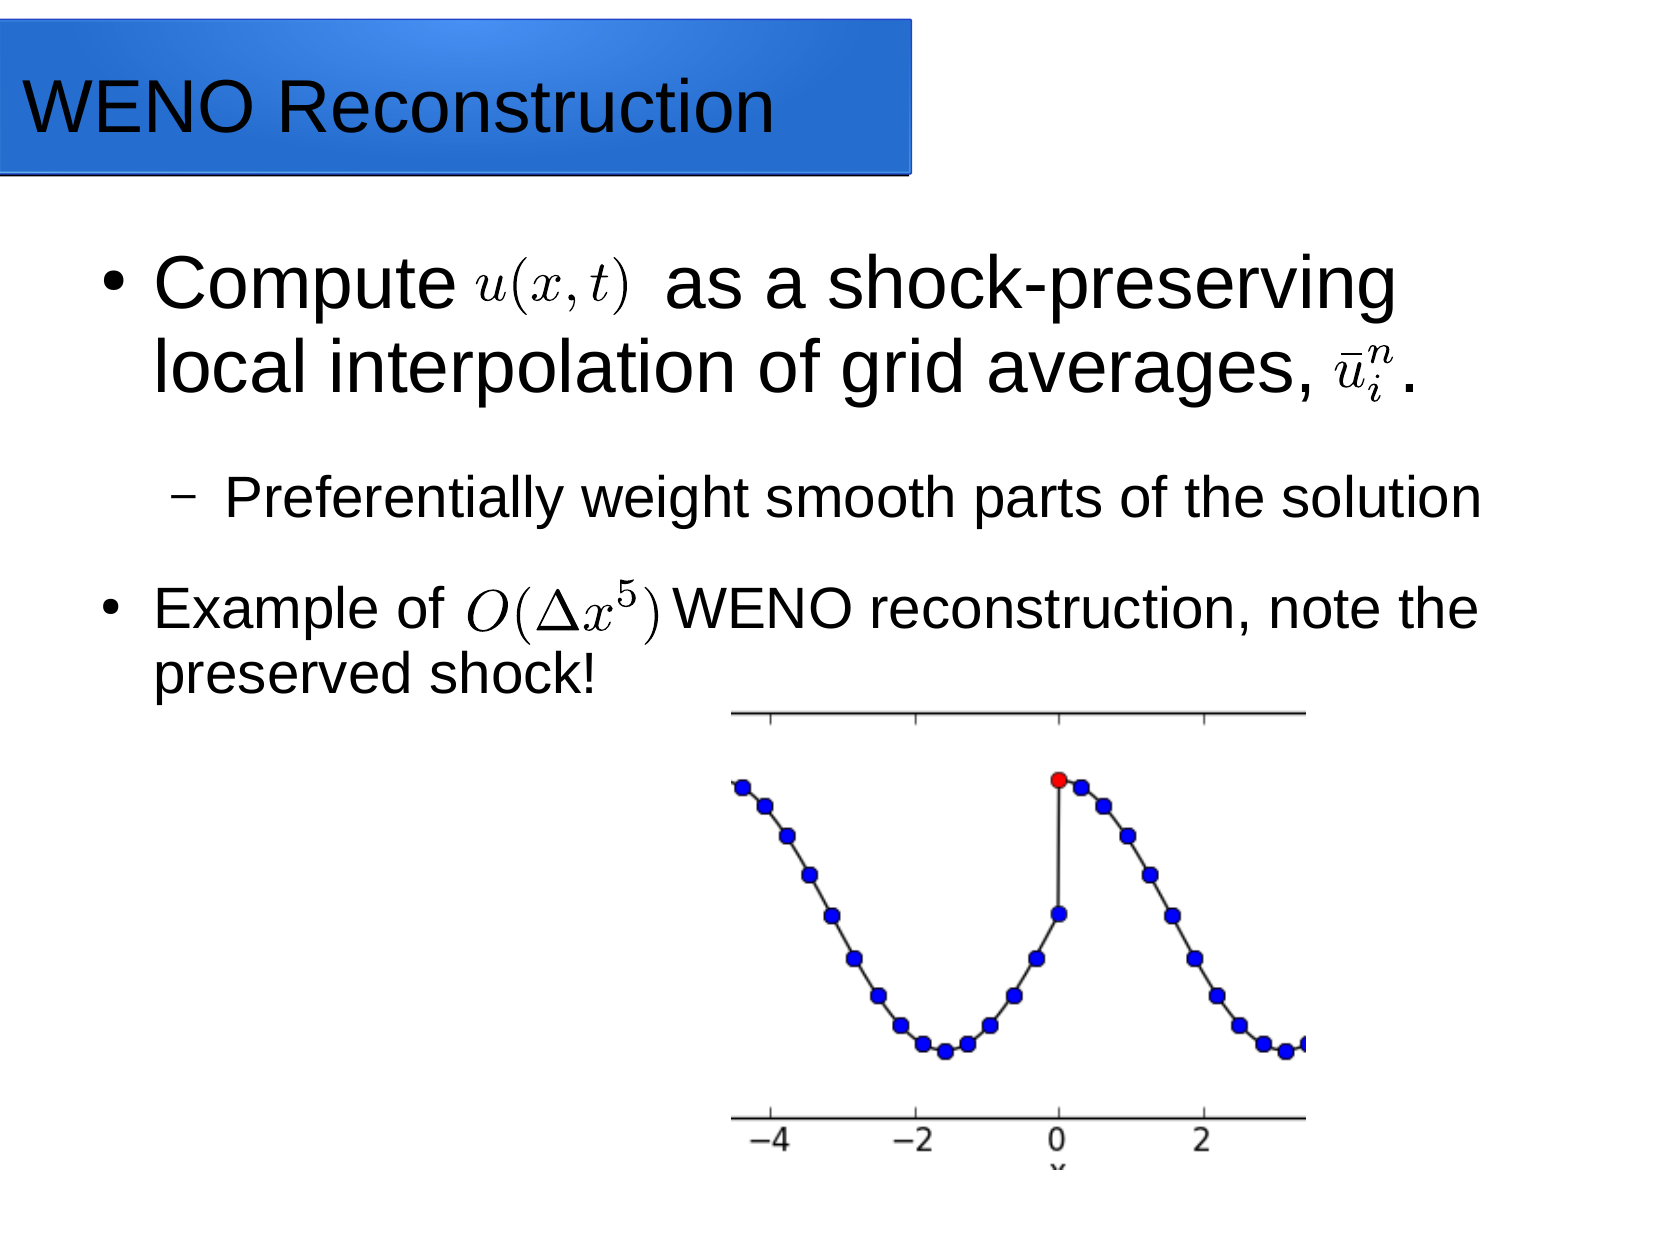

# WENO Reconstruction
Compute as a shock-preserving local interpolation of grid averages, .
Preferentially weight smooth parts of the solution
Example of WENO reconstruction, note the preserved shock!